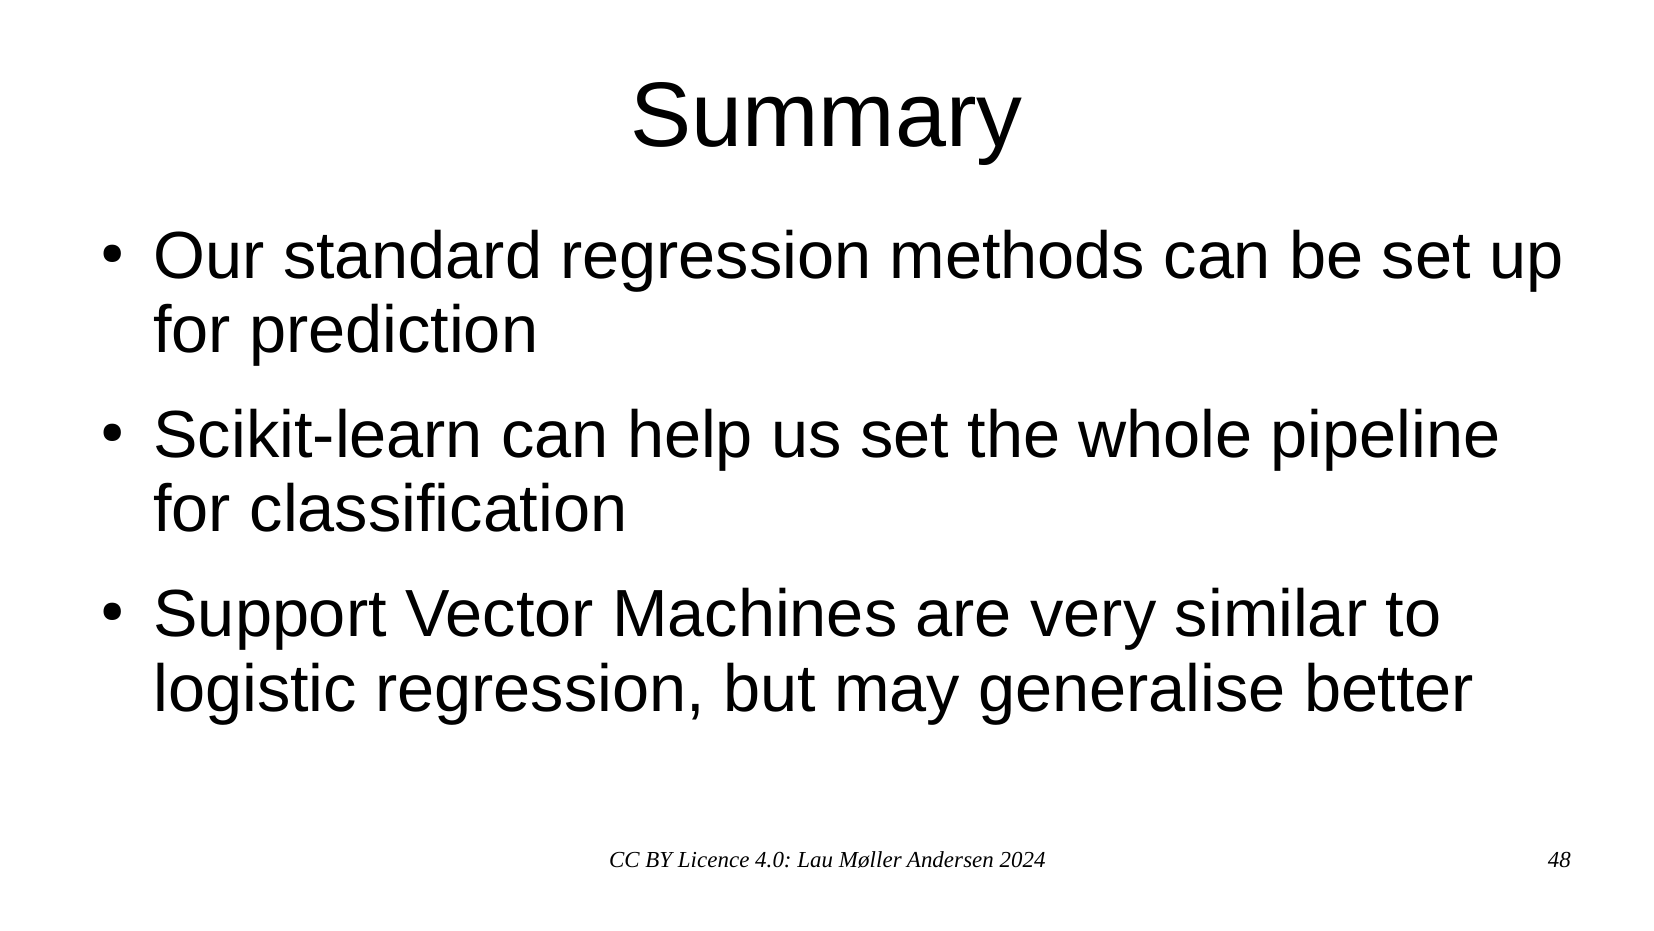

# Summary
Our standard regression methods can be set up for prediction
Scikit-learn can help us set the whole pipeline for classification
Support Vector Machines are very similar to logistic regression, but may generalise better
CC BY Licence 4.0: Lau Møller Andersen 2024
48